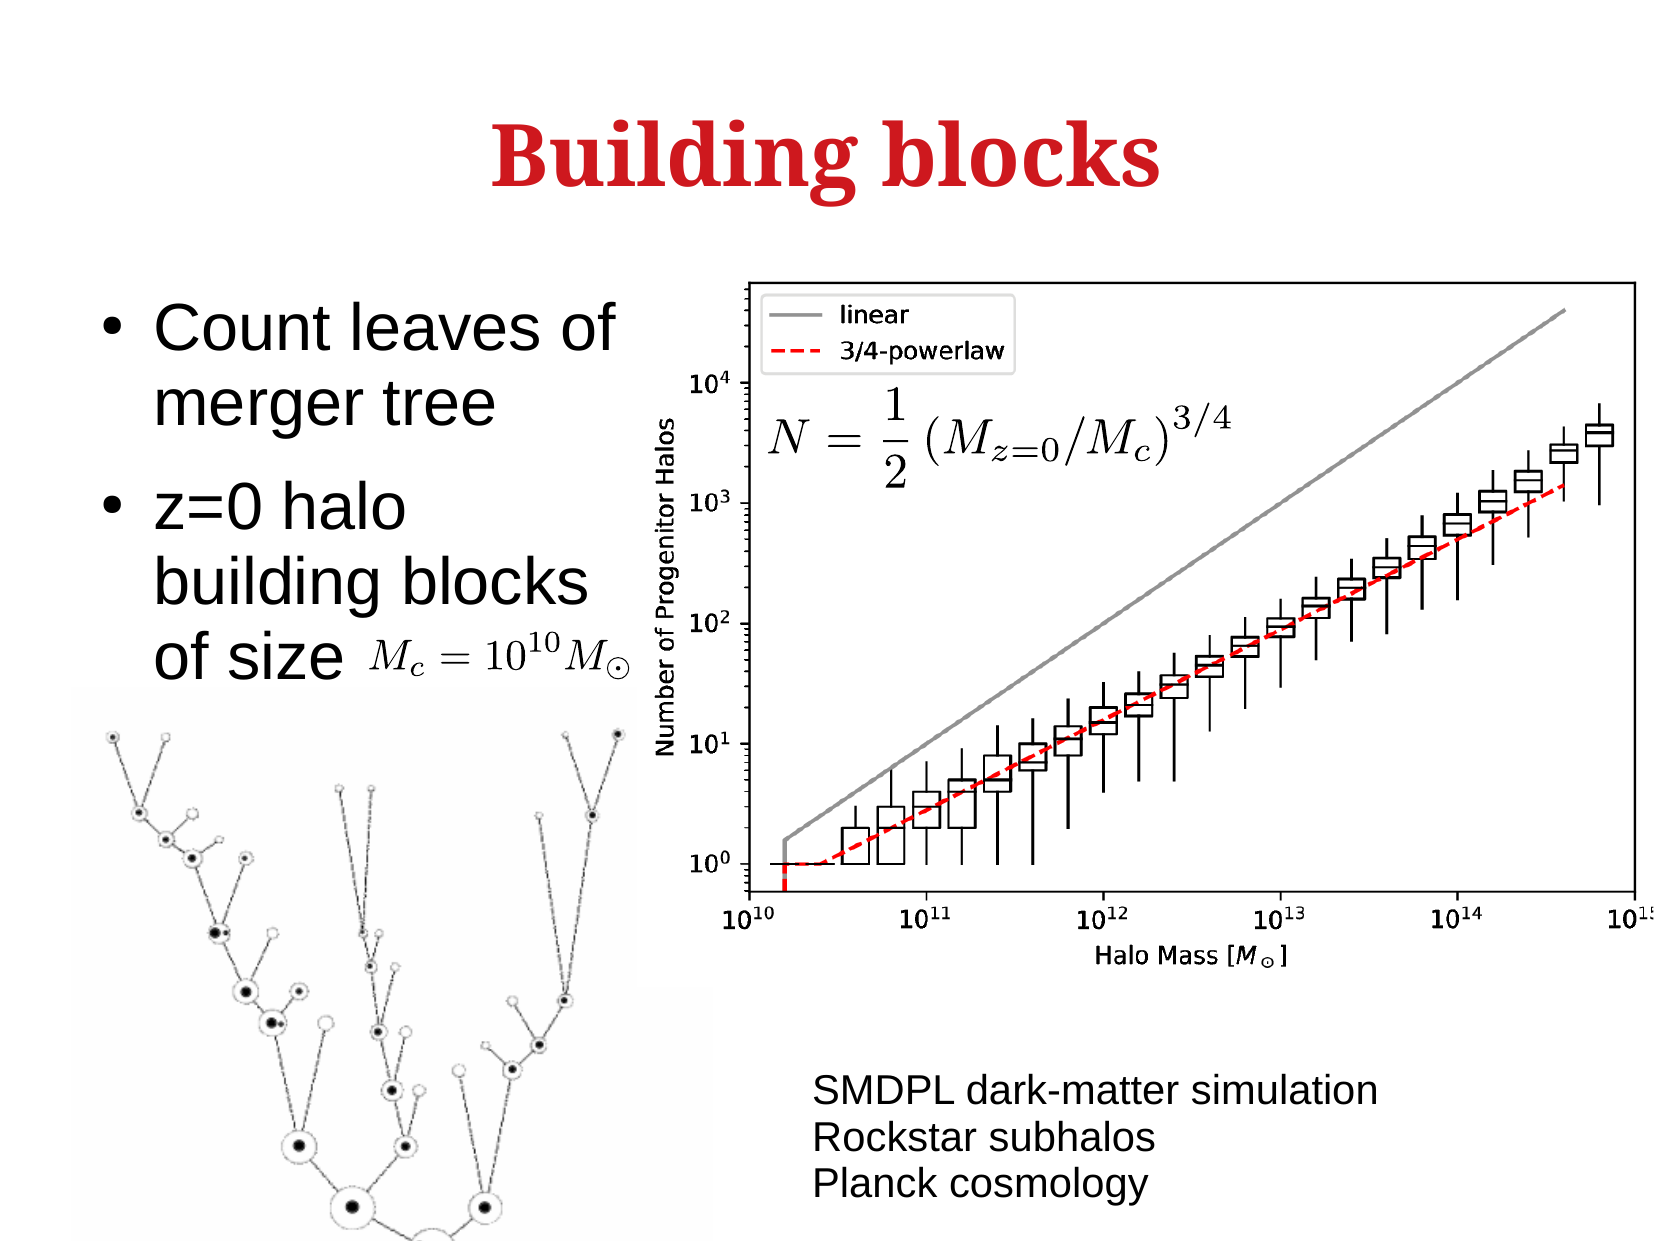

# Building blocks
Count leaves of merger tree
z=0 halo building blocks
of size
SMDPL dark-matter simulation
Rockstar subhalos
Planck cosmology